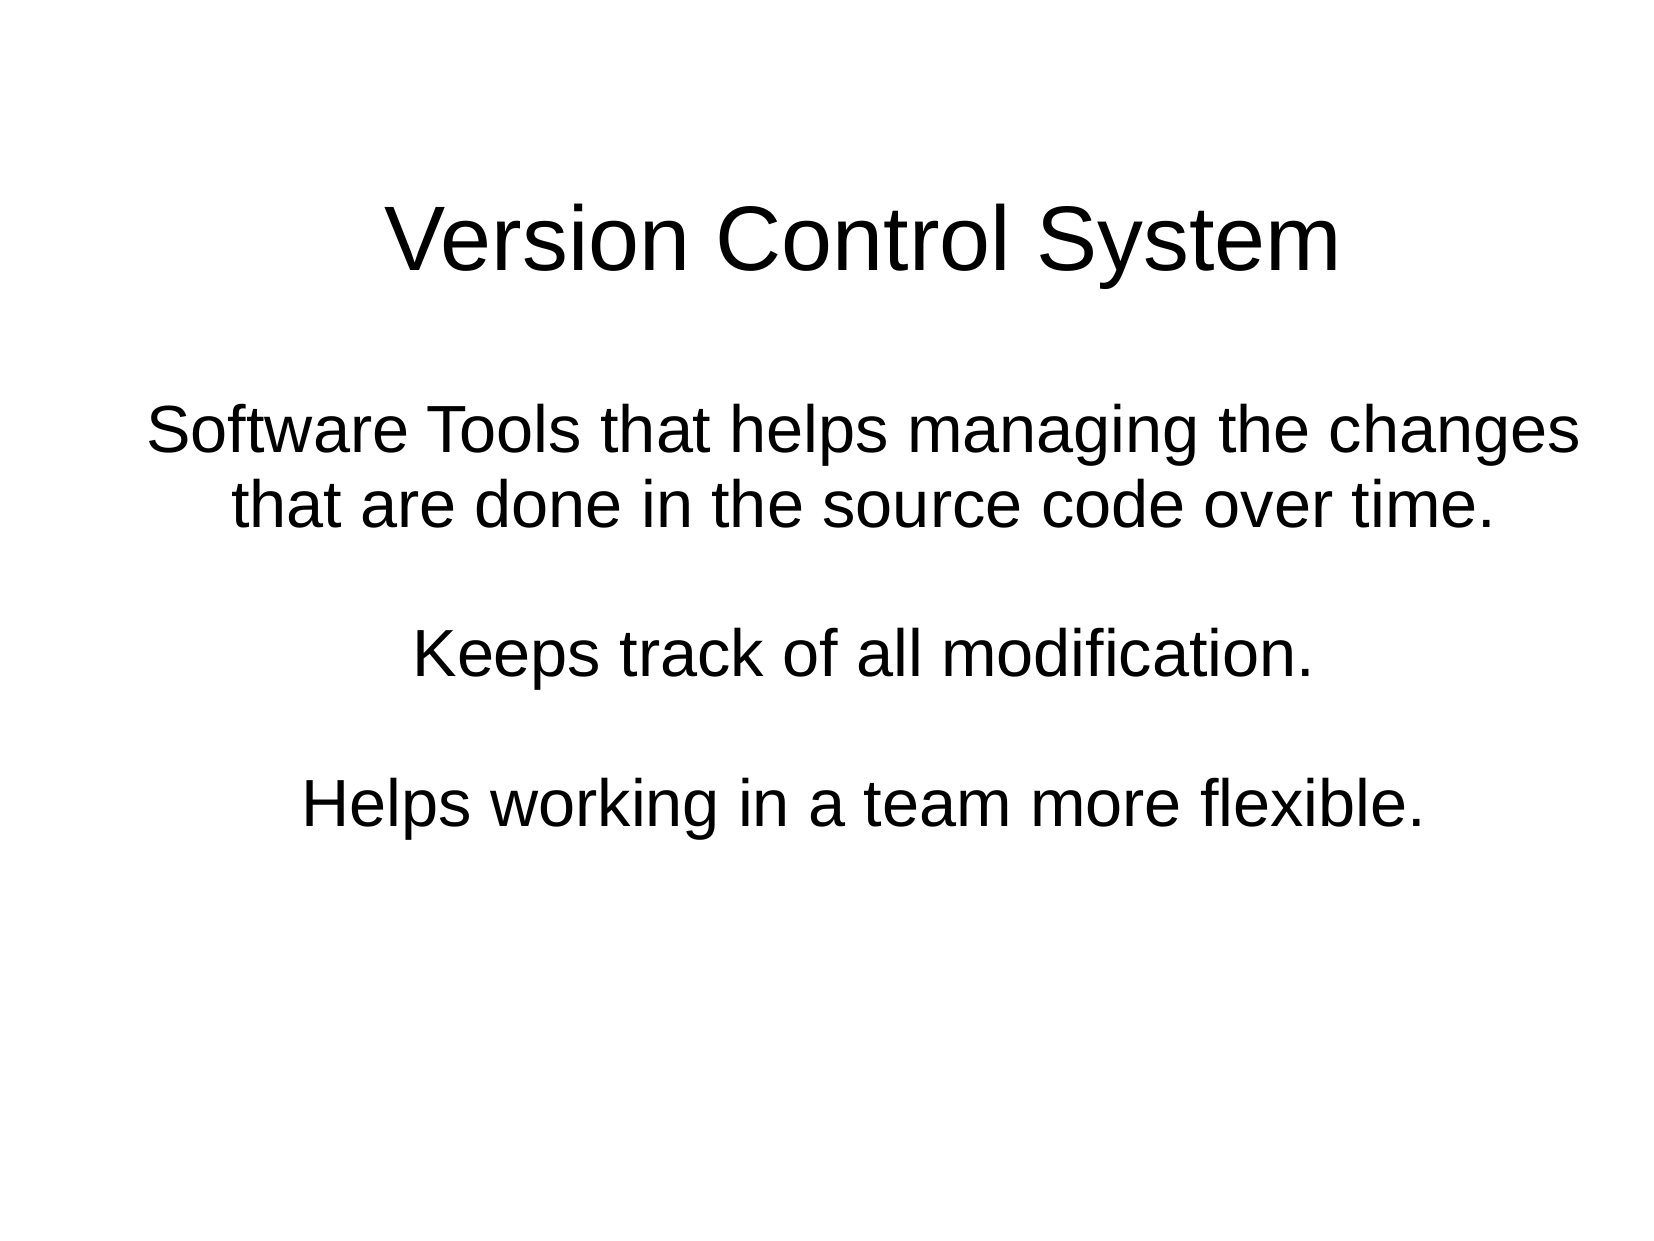

# Version Control System Software Tools that helps managing the changes that are done in the source code over time. Keeps track of all modification. Helps working in a team more flexible.